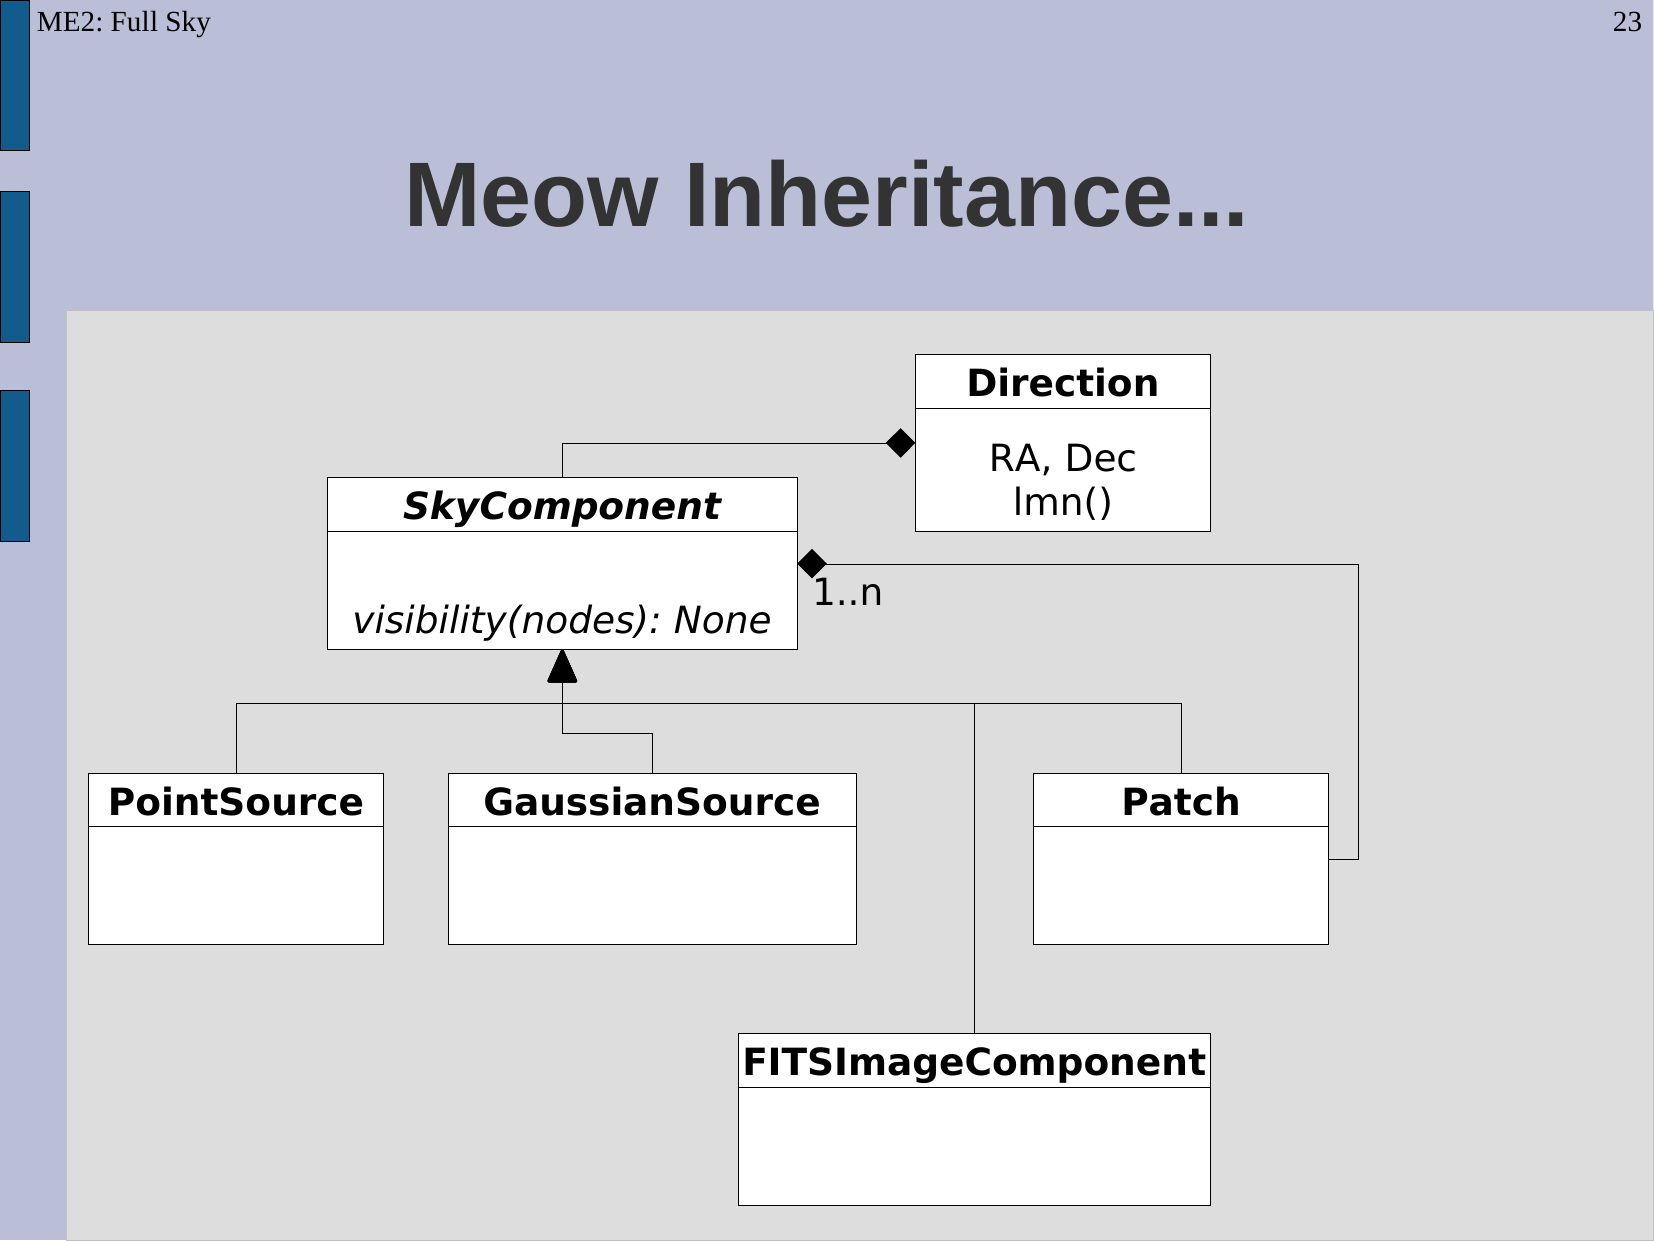

ME2: Full Sky
23
# Meow Inheritance...
RA, Dec
lmn()
Direction
visibility(nodes): None
SkyComponent
PointSource
GaussianSource
Patch
FITSImageComponent